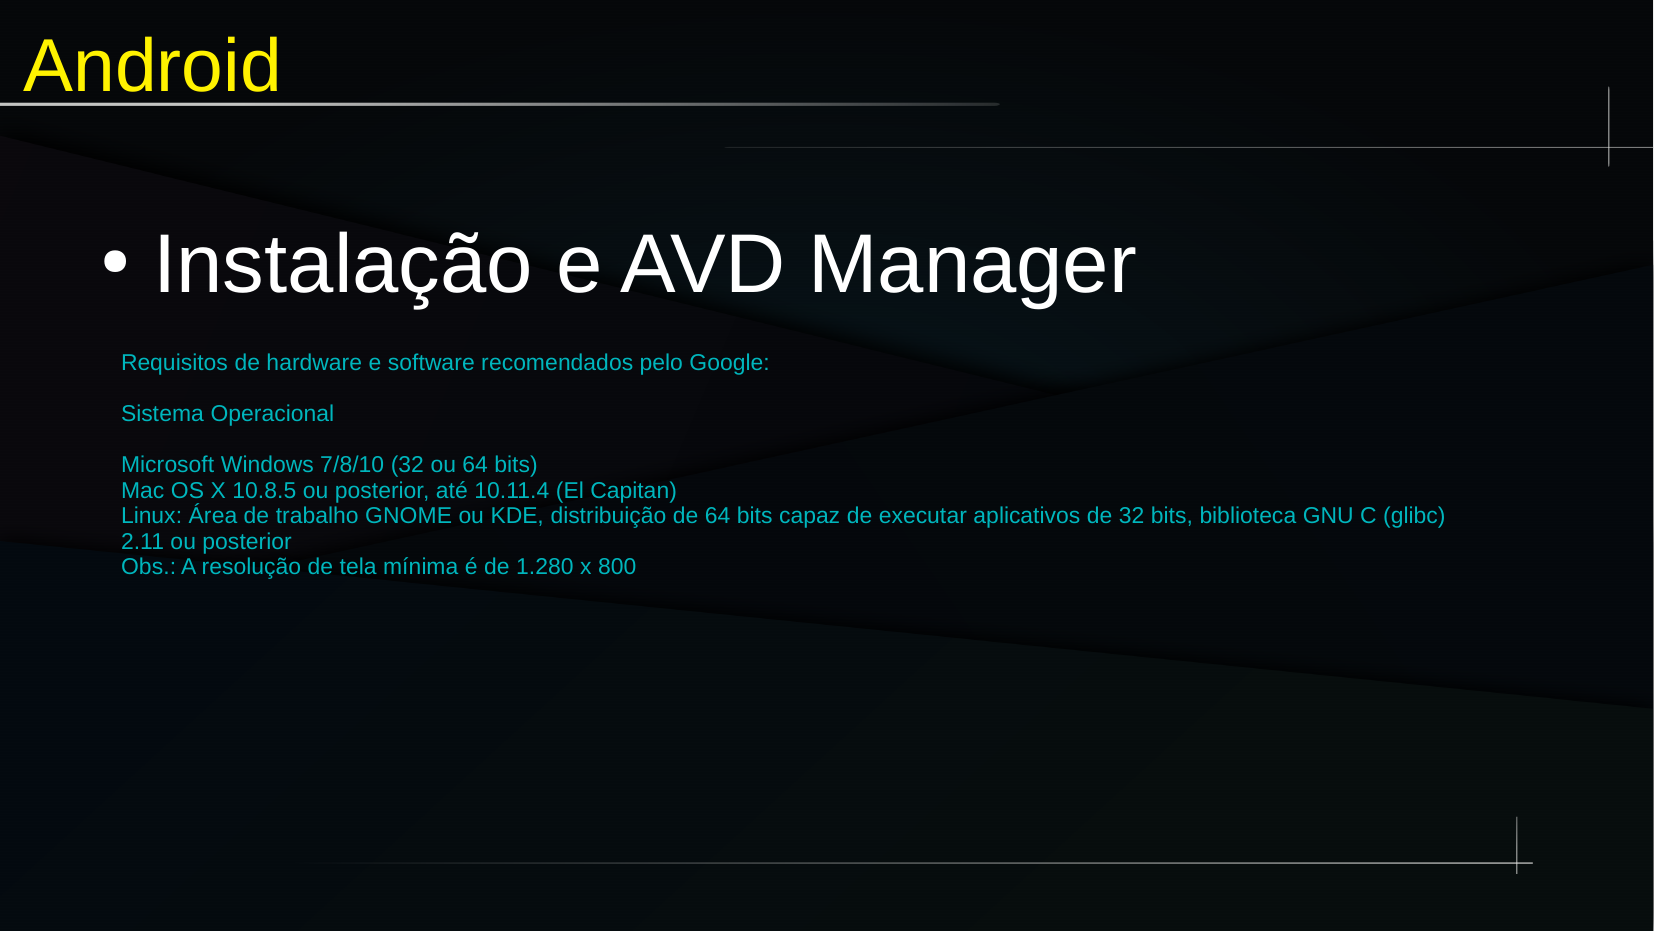

# Android
Instalação e AVD Manager
Requisitos de hardware e software recomendados pelo Google:
Sistema Operacional
Microsoft Windows 7/8/10 (32 ou 64 bits)
Mac OS X 10.8.5 ou posterior, até 10.11.4 (El Capitan)
Linux: Área de trabalho GNOME ou KDE, distribuição de 64 bits capaz de executar aplicativos de 32 bits, biblioteca GNU C (glibc) 2.11 ou posterior
Obs.: A resolução de tela mínima é de 1.280 x 800